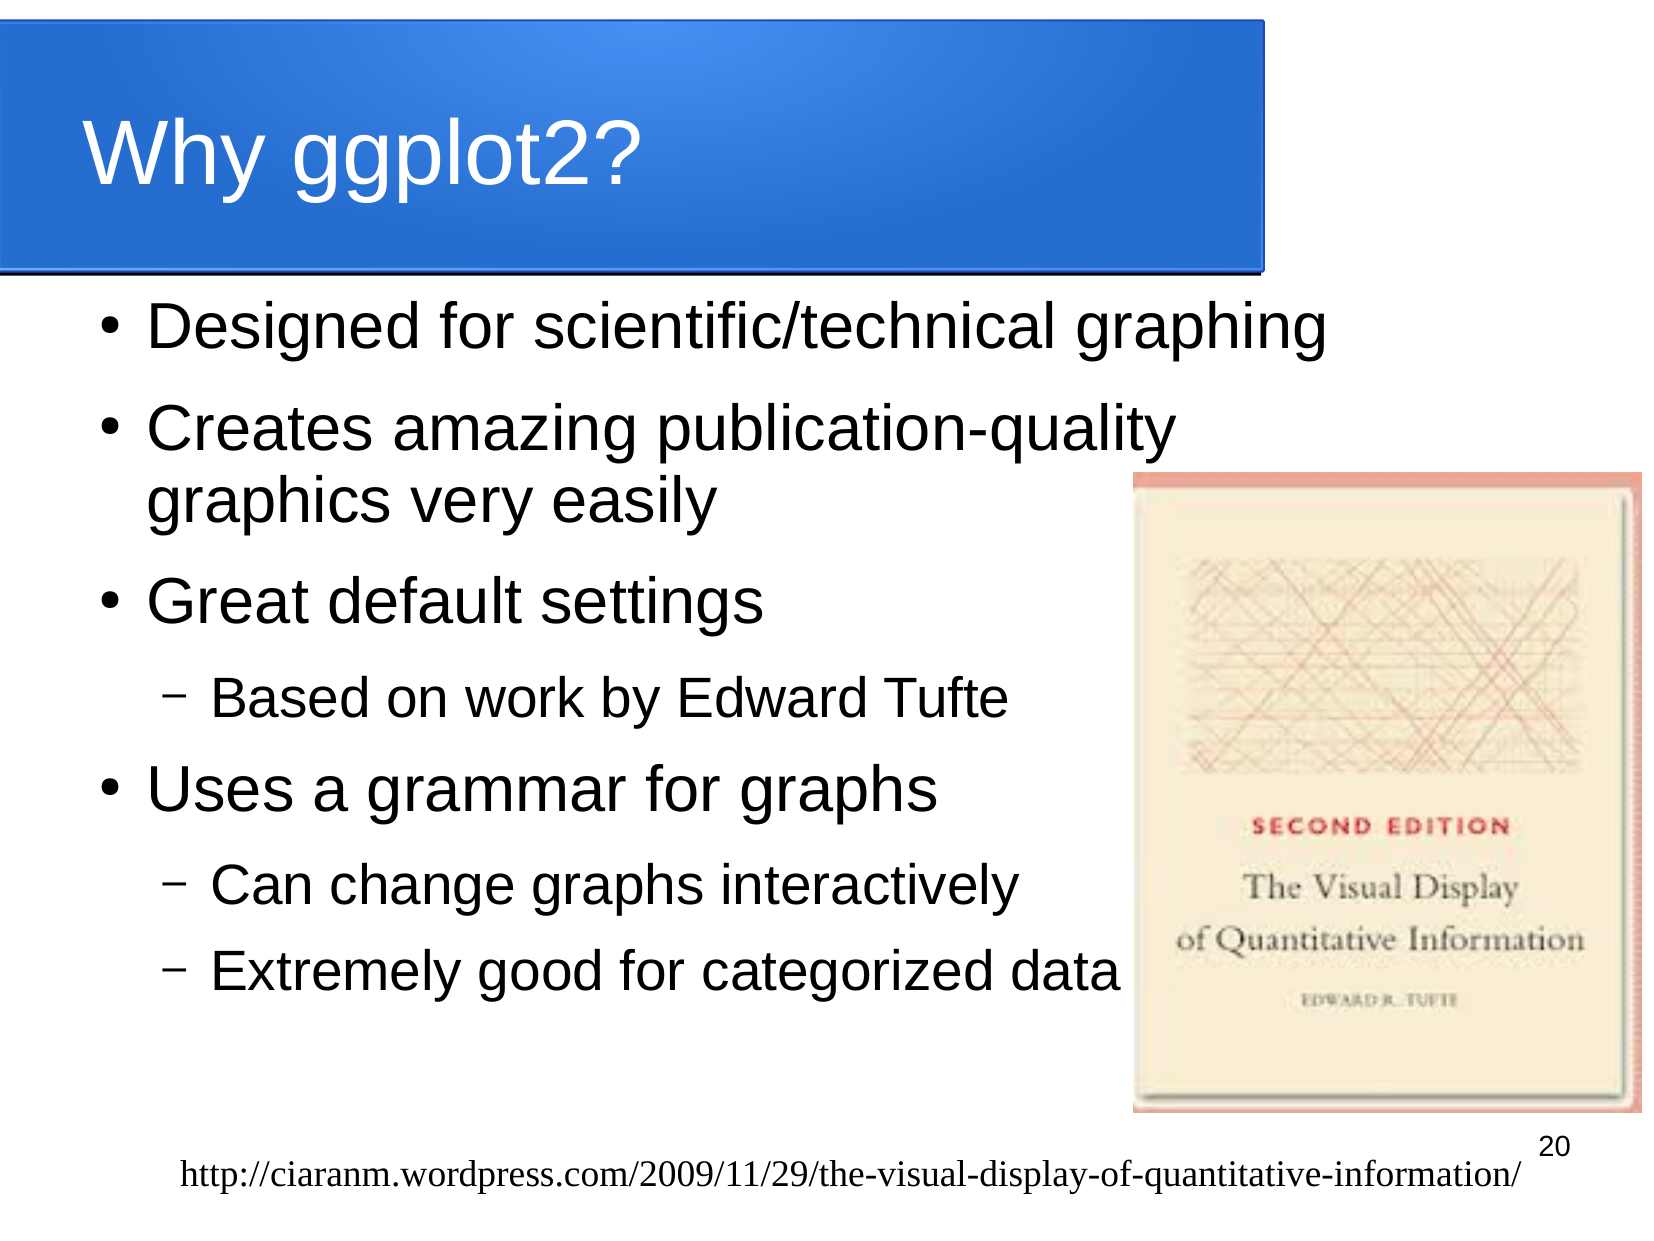

# Why ggplot2?
Designed for scientific/technical graphing
Creates amazing publication-quality graphics very easily
Great default settings
Based on work by Edward Tufte
Uses a grammar for graphs
Can change graphs interactively
Extremely good for categorized data
20
http://ciaranm.wordpress.com/2009/11/29/the-visual-display-of-quantitative-information/